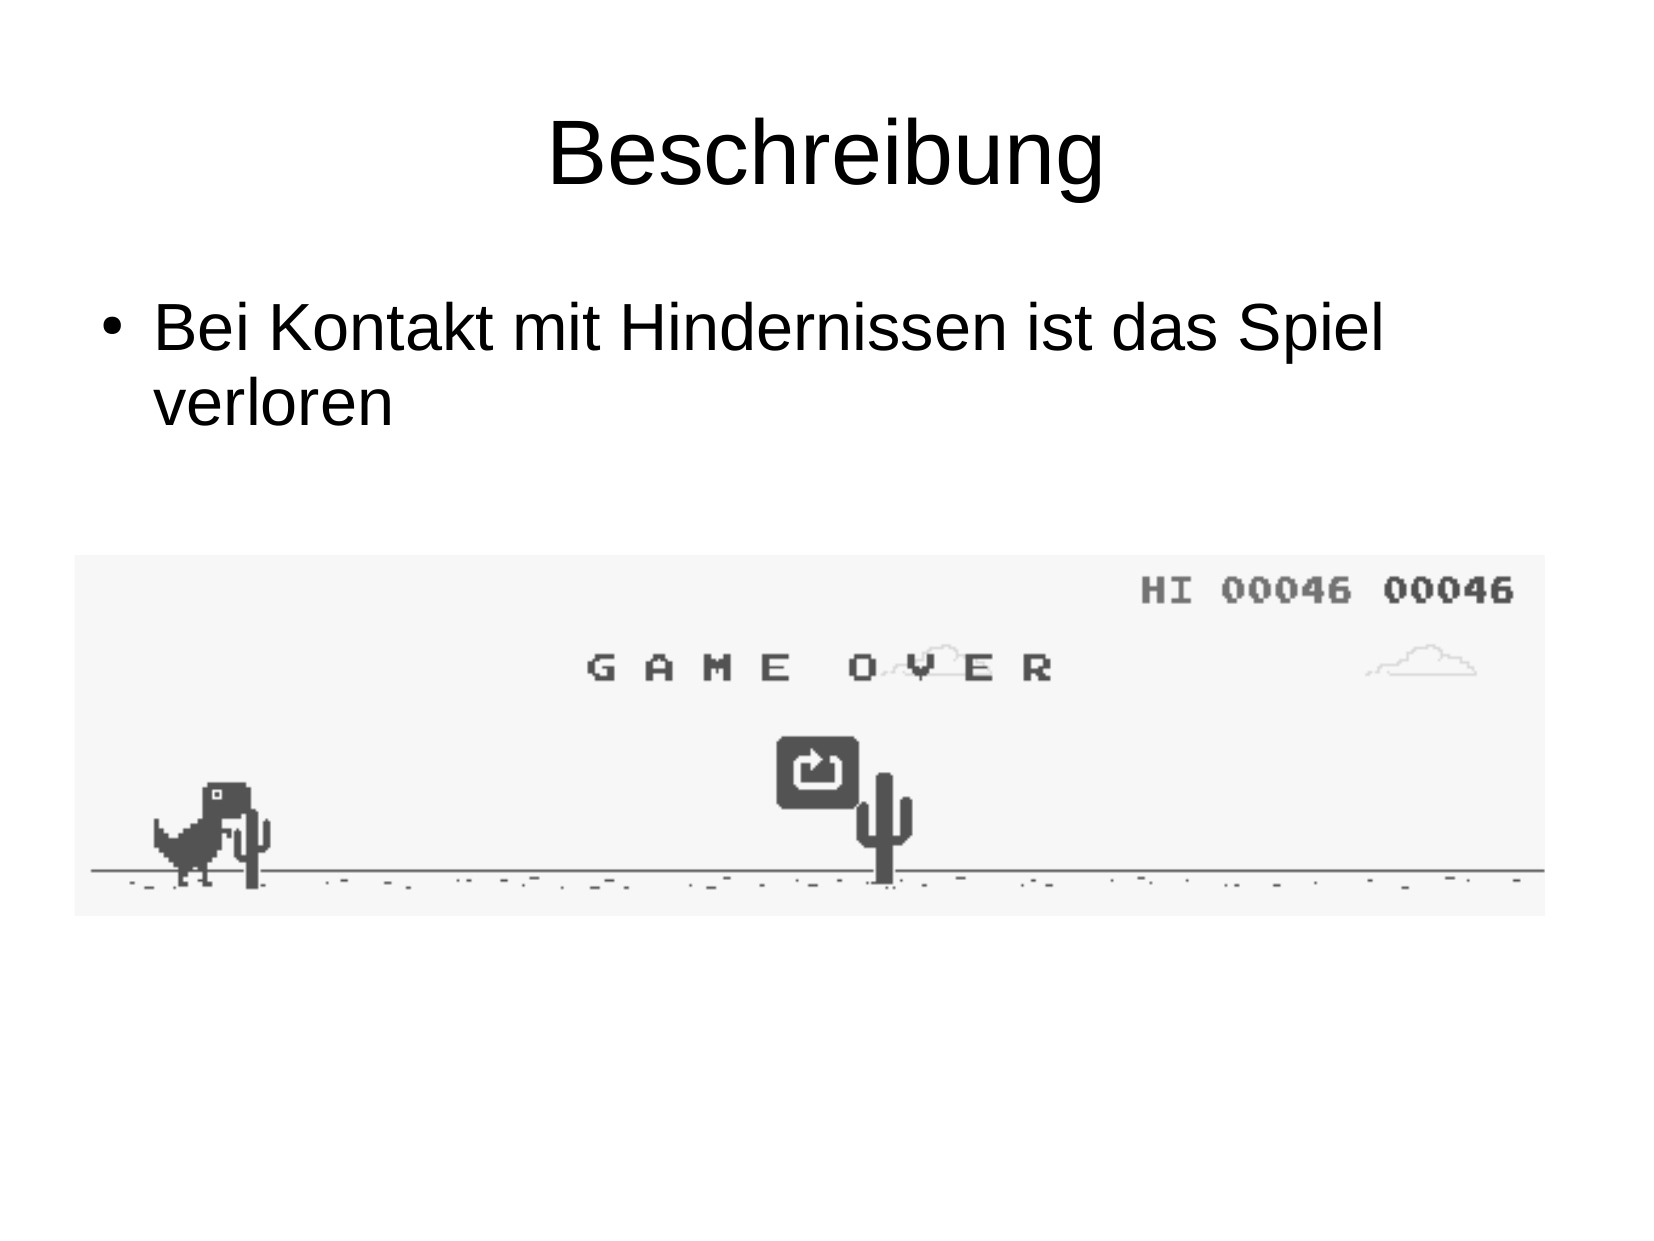

# Beschreibung
Bei Kontakt mit Hindernissen ist das Spiel verloren